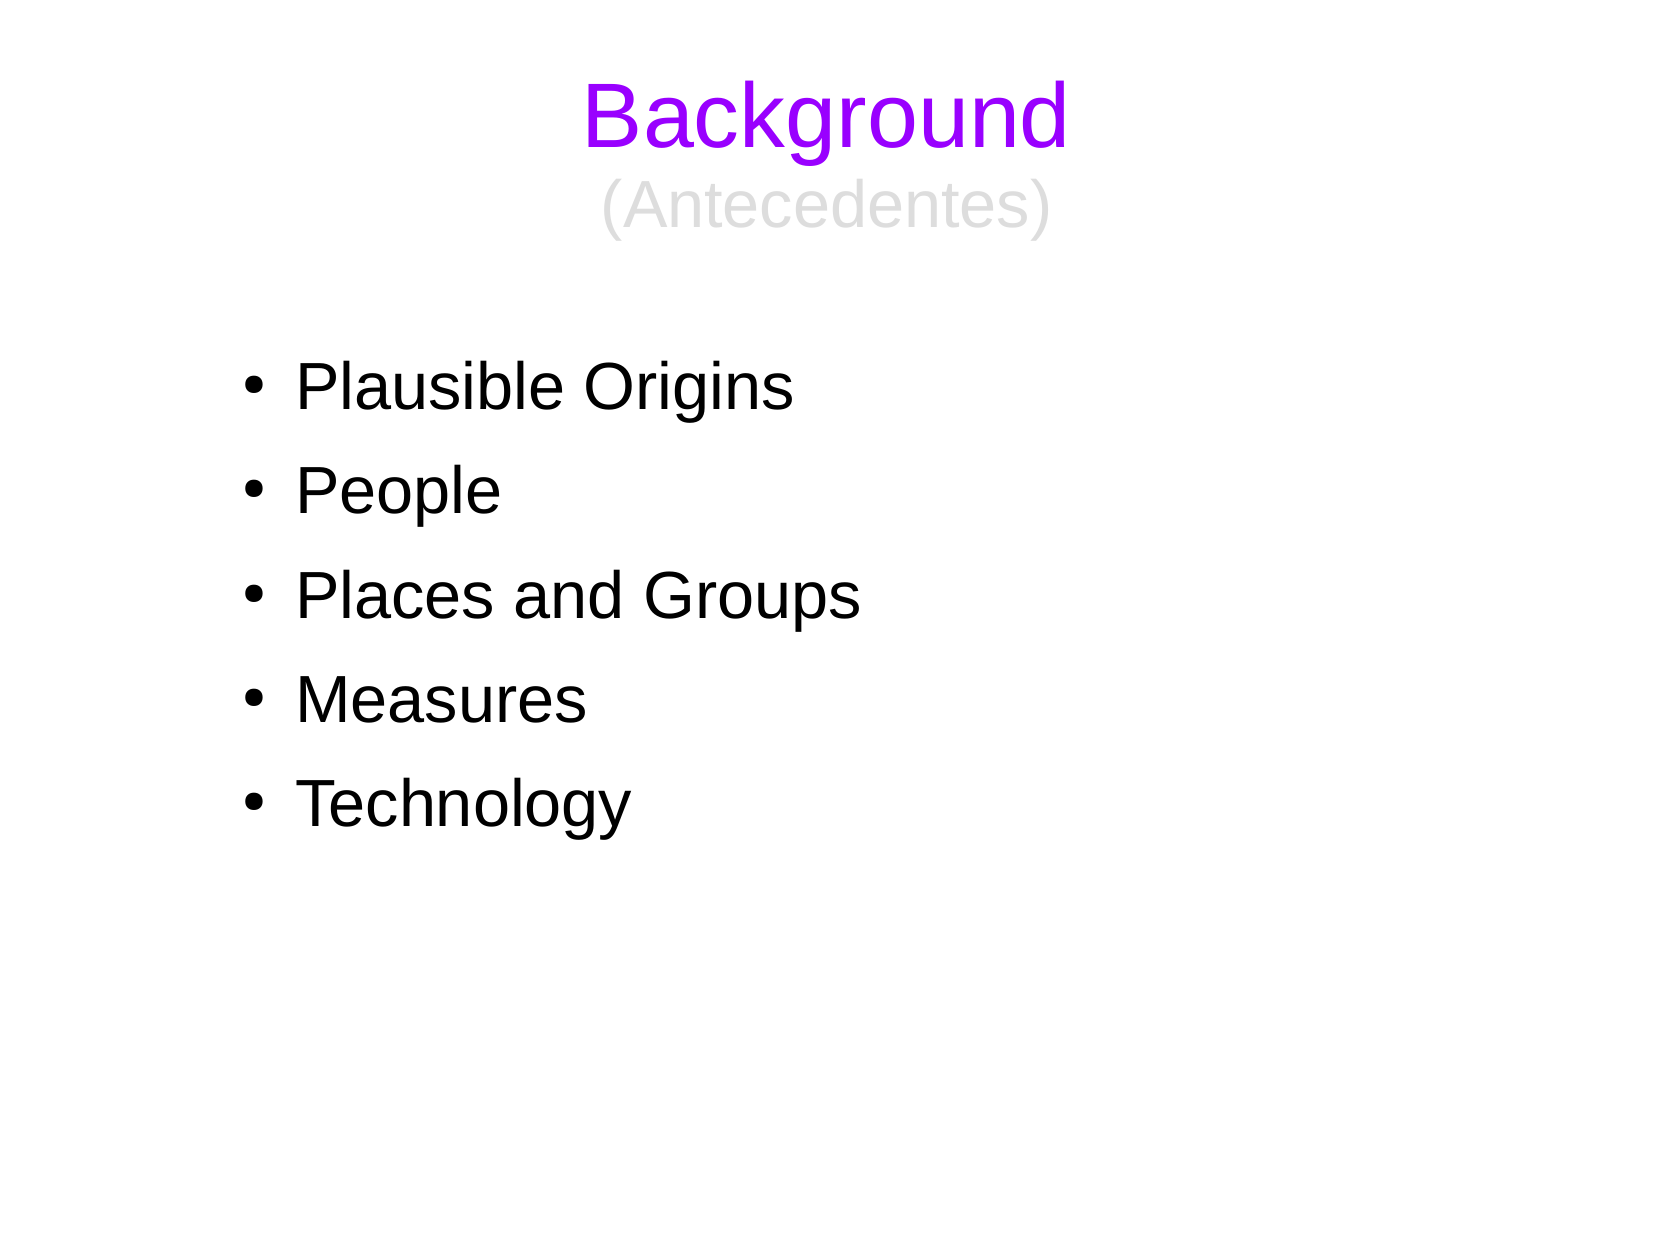

# Background (Antecedentes)
Plausible Origins
People
Places and Groups
Measures
Technology